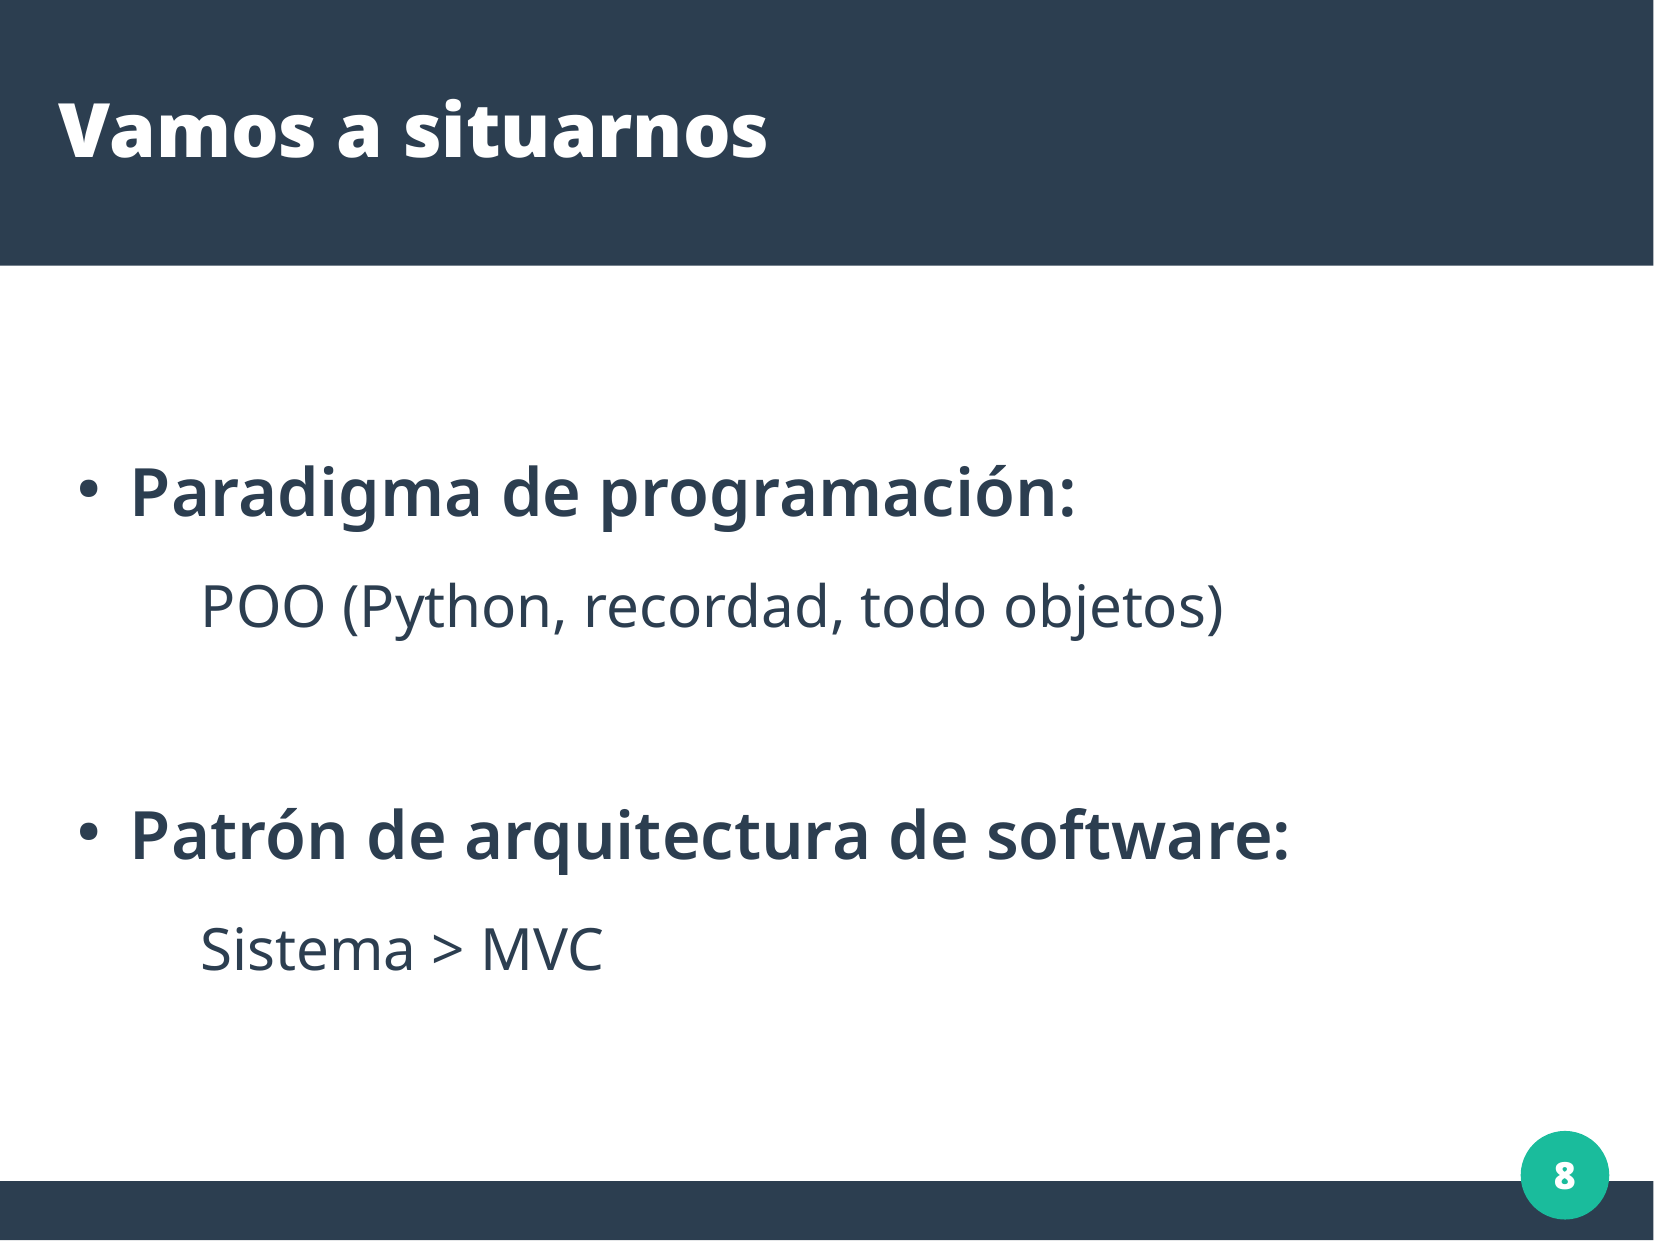

# Vamos a situarnos
Paradigma de programación:
POO (Python, recordad, todo objetos)
Patrón de arquitectura de software:
Sistema > MVC
8